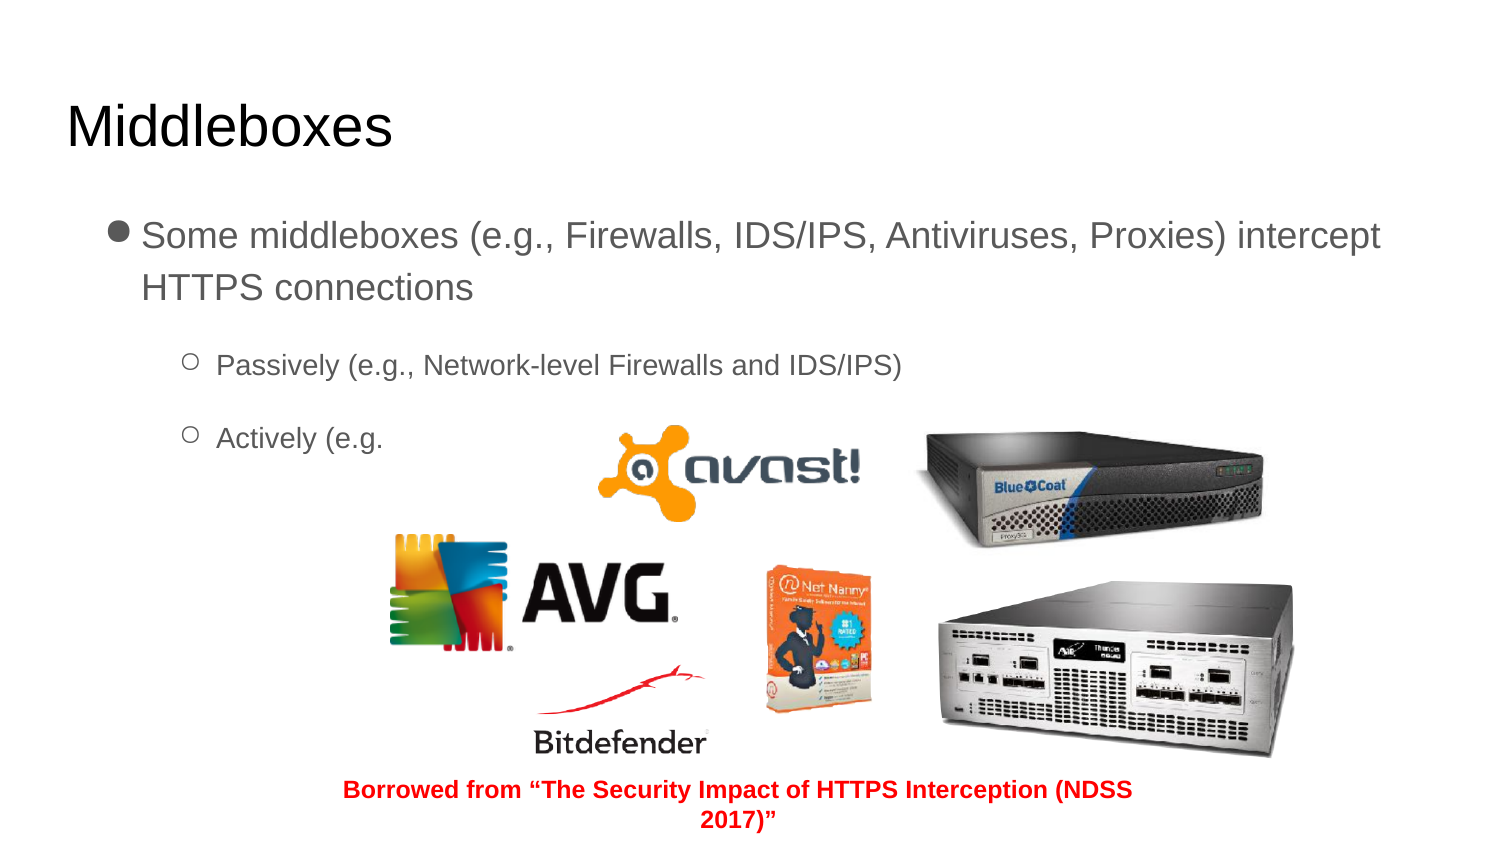

# Middleboxes
Some middleboxes (e.g., Firewalls, IDS/IPS, Antiviruses, Proxies) intercept HTTPS connections
Passively (e.g., Network-level Firewalls and IDS/IPS)
Actively (e.g., Proxies, WAF)
Borrowed from “The Security Impact of HTTPS Interception (NDSS 2017)”